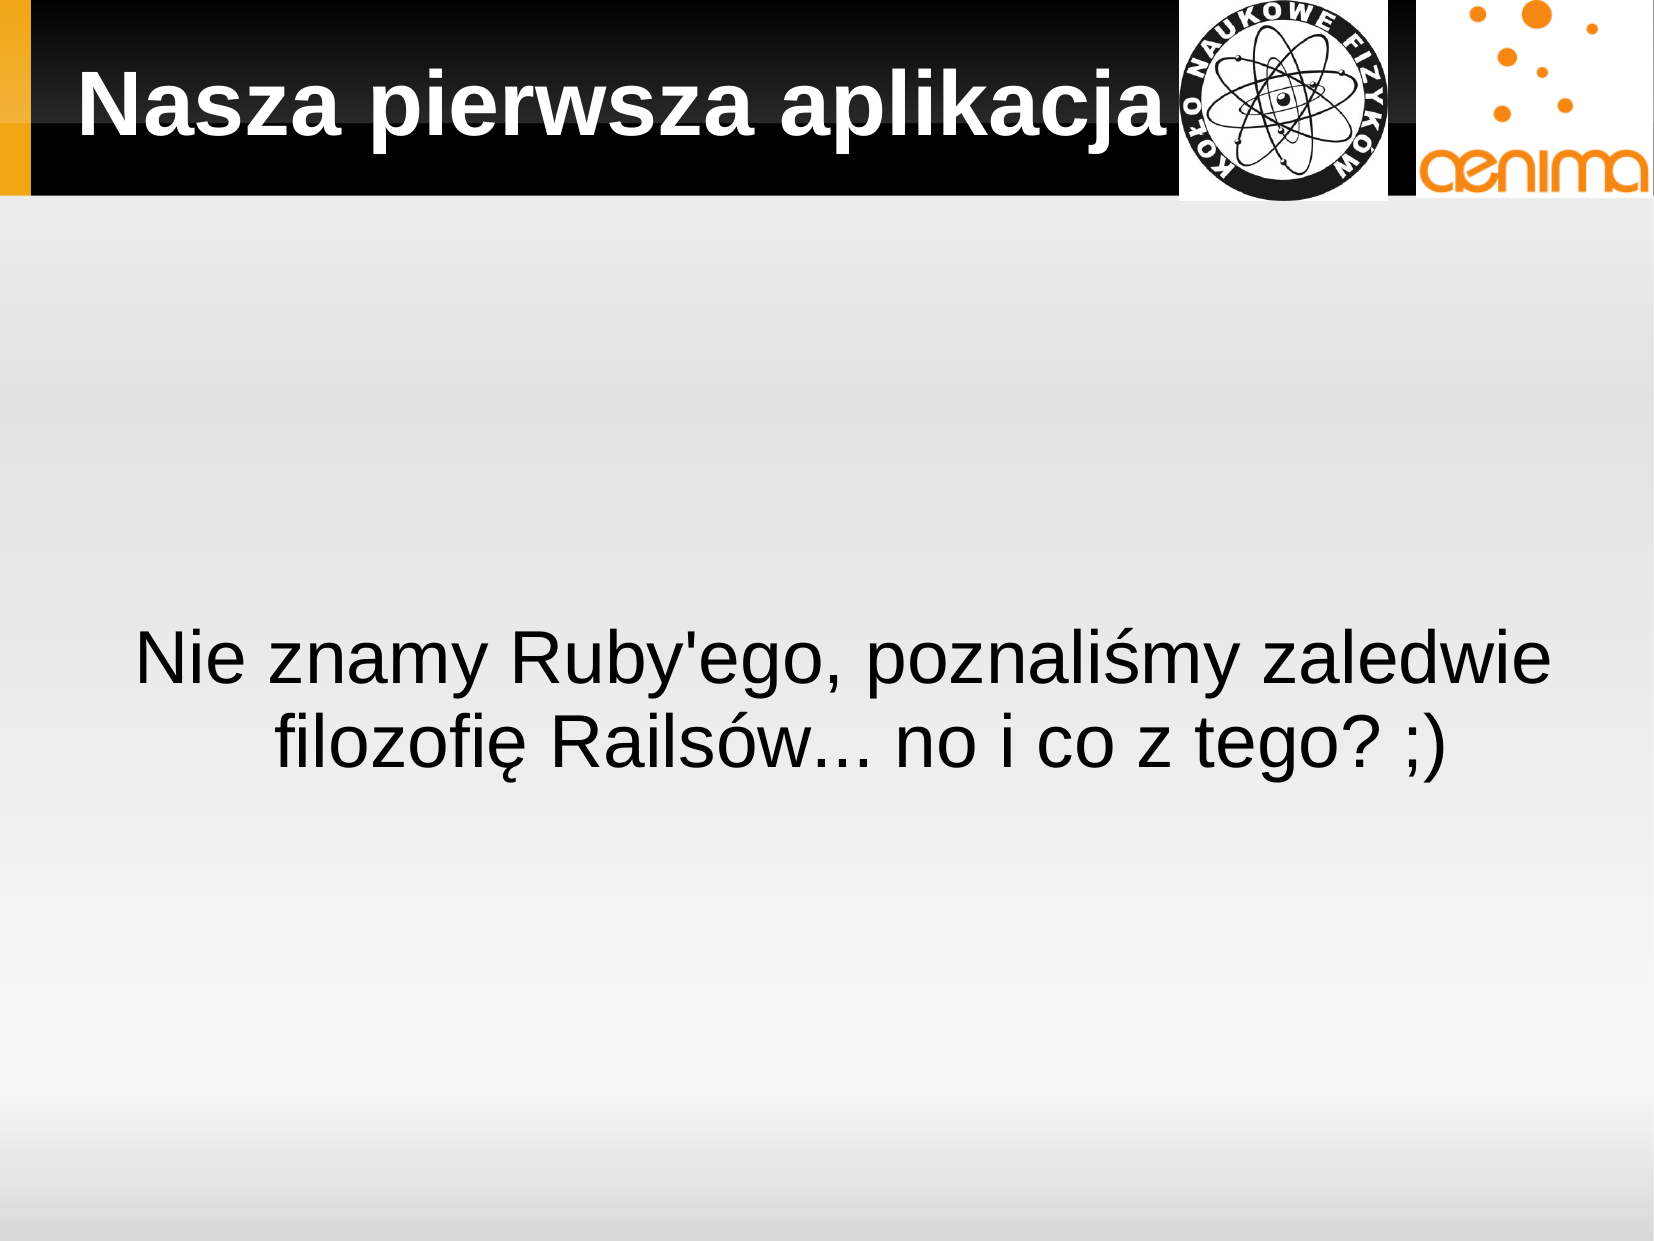

# Nasza pierwsza aplikacja
Nie znamy Ruby'ego, poznaliśmy zaledwie filozofię Railsów... no i co z tego? ;)